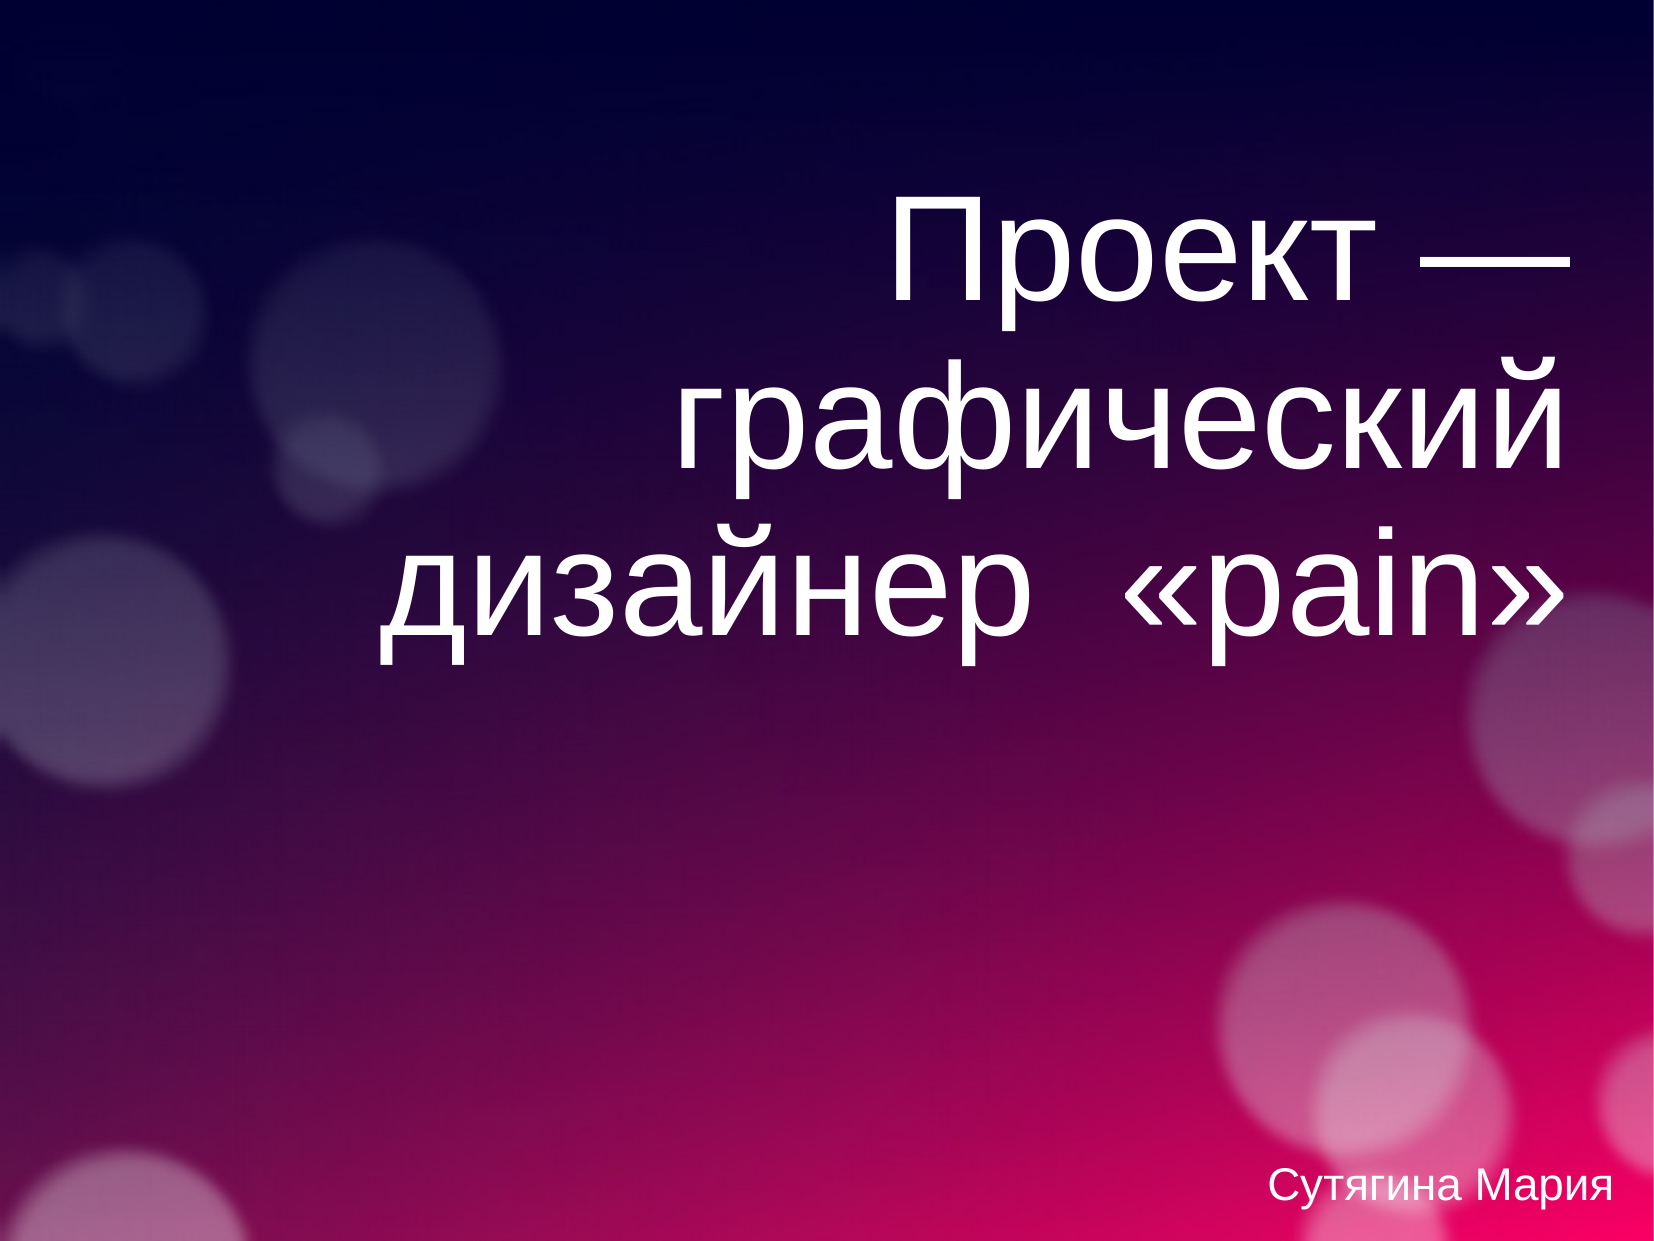

# Проект — графический дизайнер «pain»
Сутягина Мария